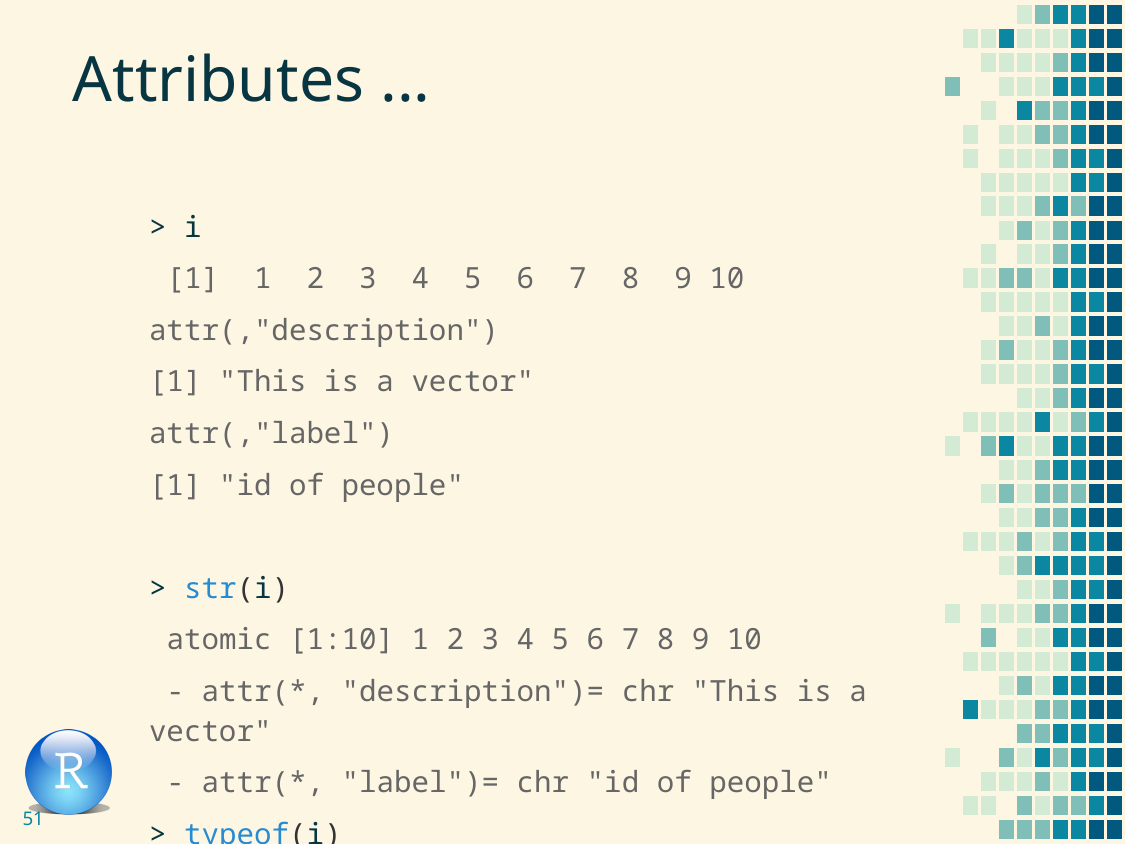

Attributes ...
> i
 [1] 1 2 3 4 5 6 7 8 9 10
attr(,"description")
[1] "This is a vector"
attr(,"label")
[1] "id of people"
> str(i)
 atomic [1:10] 1 2 3 4 5 6 7 8 9 10
 - attr(*, "description")= chr "This is a vector"
 - attr(*, "label")= chr "id of people"
> typeof(i)
[1] "integer